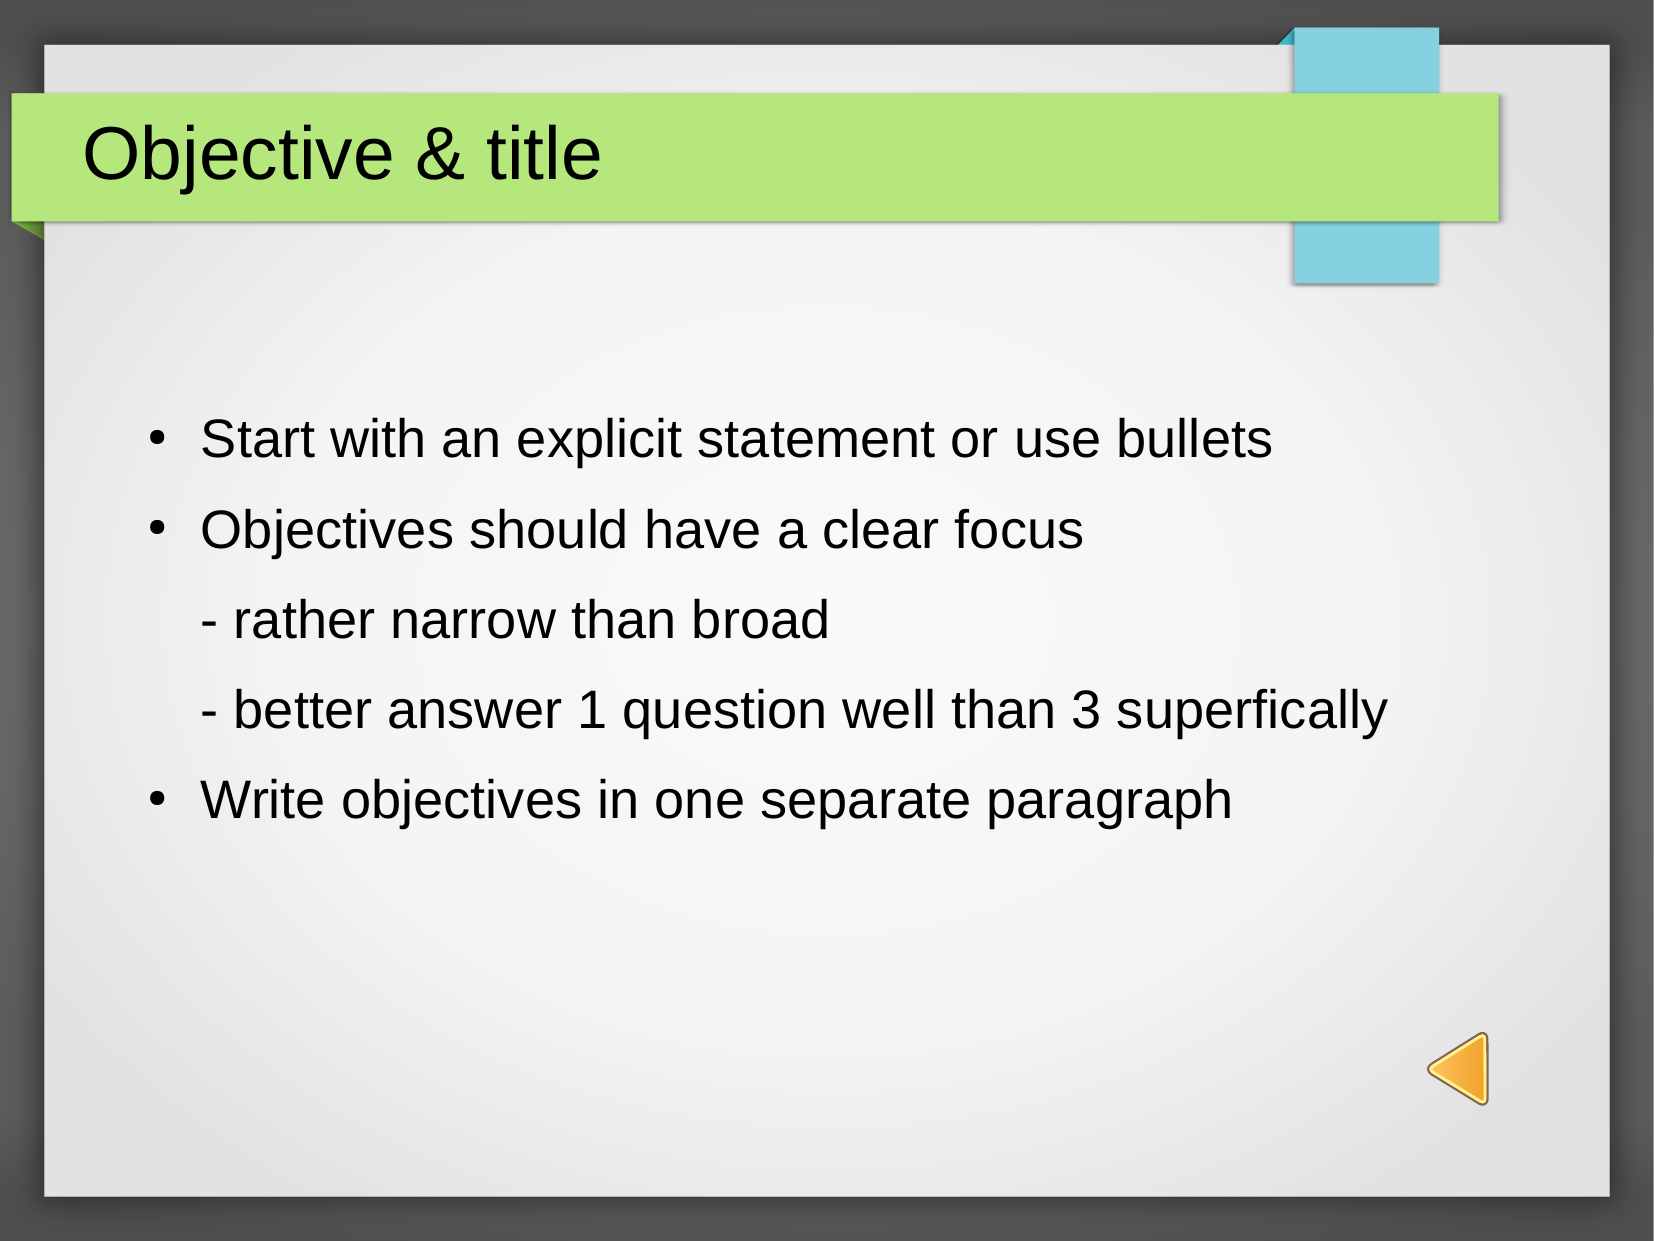

# Objective & title
Start with an explicit statement or use bullets
Objectives should have a clear focus
- rather narrow than broad
- better answer 1 question well than 3 superfically
Write objectives in one separate paragraph